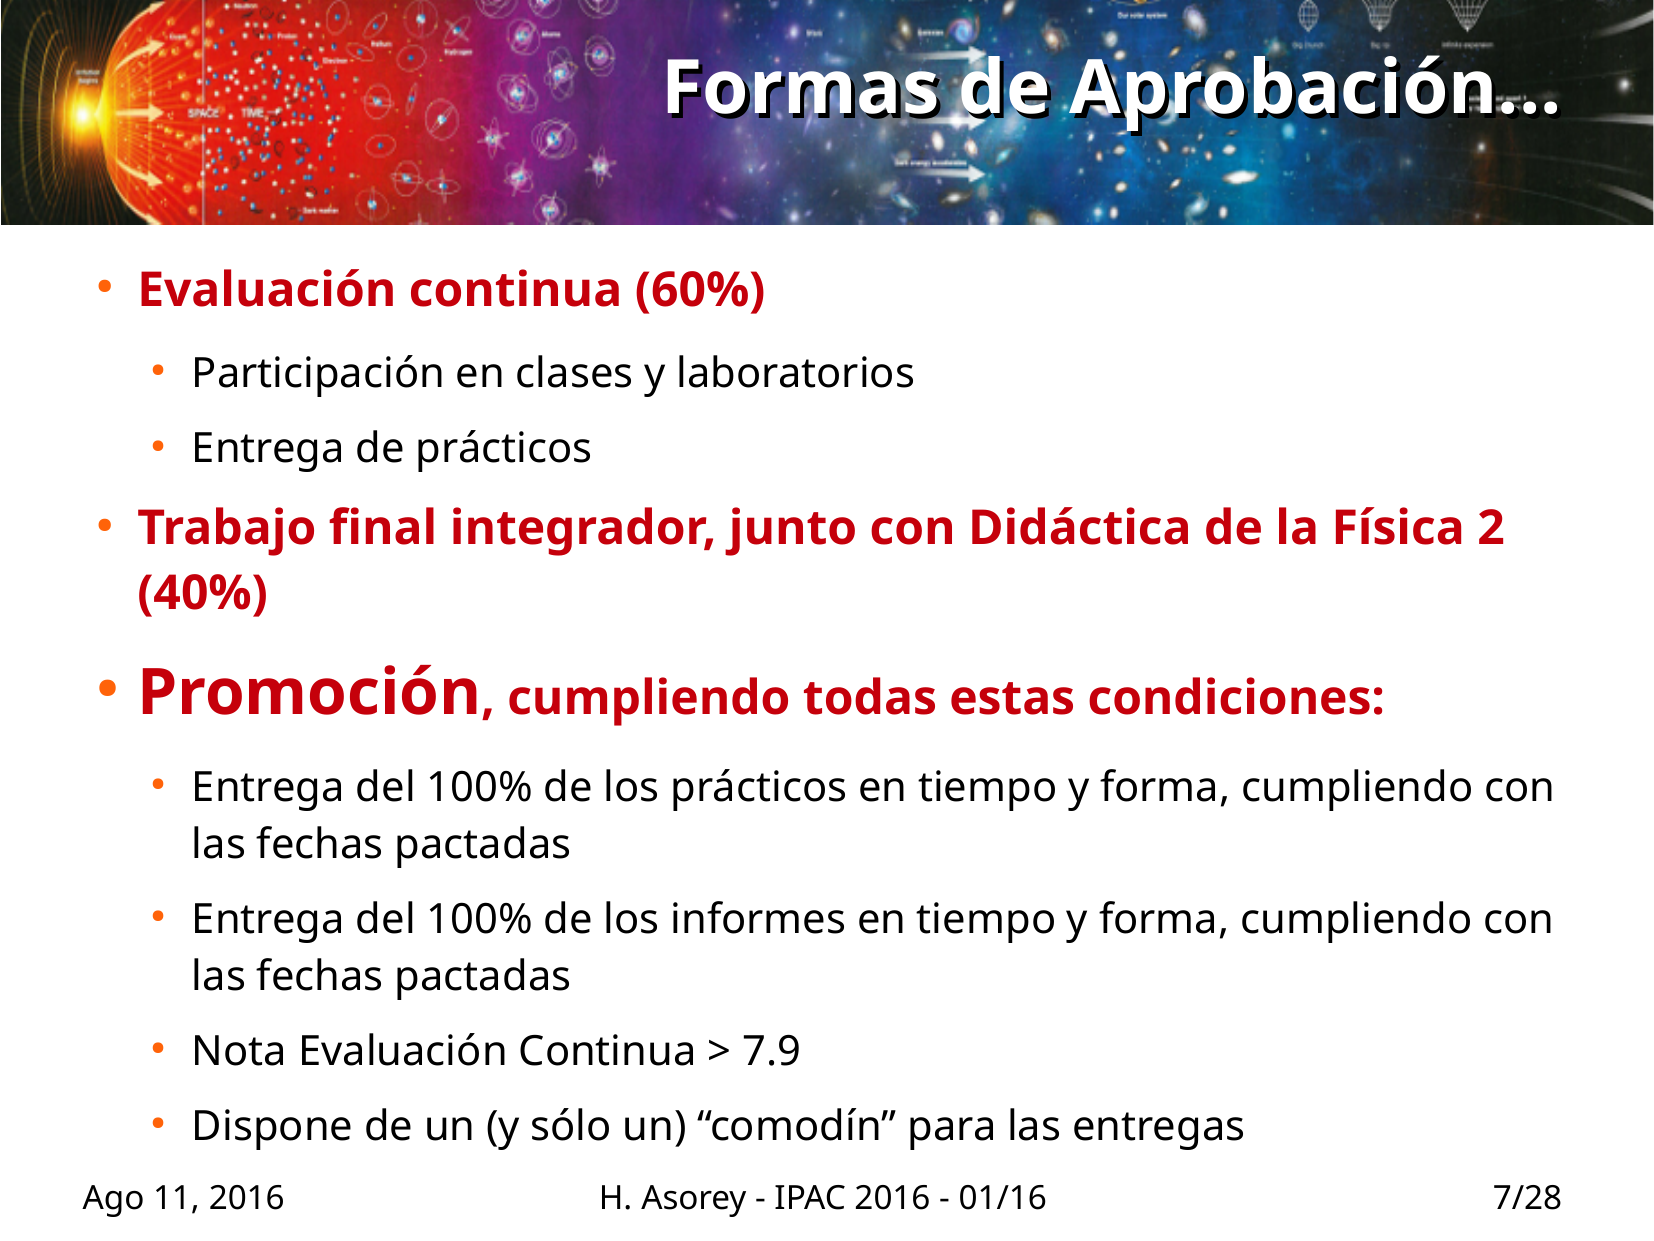

# Formas de Aprobación...
Evaluación continua (60%)
Participación en clases y laboratorios
Entrega de prácticos
Trabajo final integrador, junto con Didáctica de la Física 2 (40%)
Promoción, cumpliendo todas estas condiciones:
Entrega del 100% de los prácticos en tiempo y forma, cumpliendo con las fechas pactadas
Entrega del 100% de los informes en tiempo y forma, cumpliendo con las fechas pactadas
Nota Evaluación Continua > 7.9
Dispone de un (y sólo un) “comodín” para las entregas
Ago 11, 2016
H. Asorey - IPAC 2016 - 01/16
7